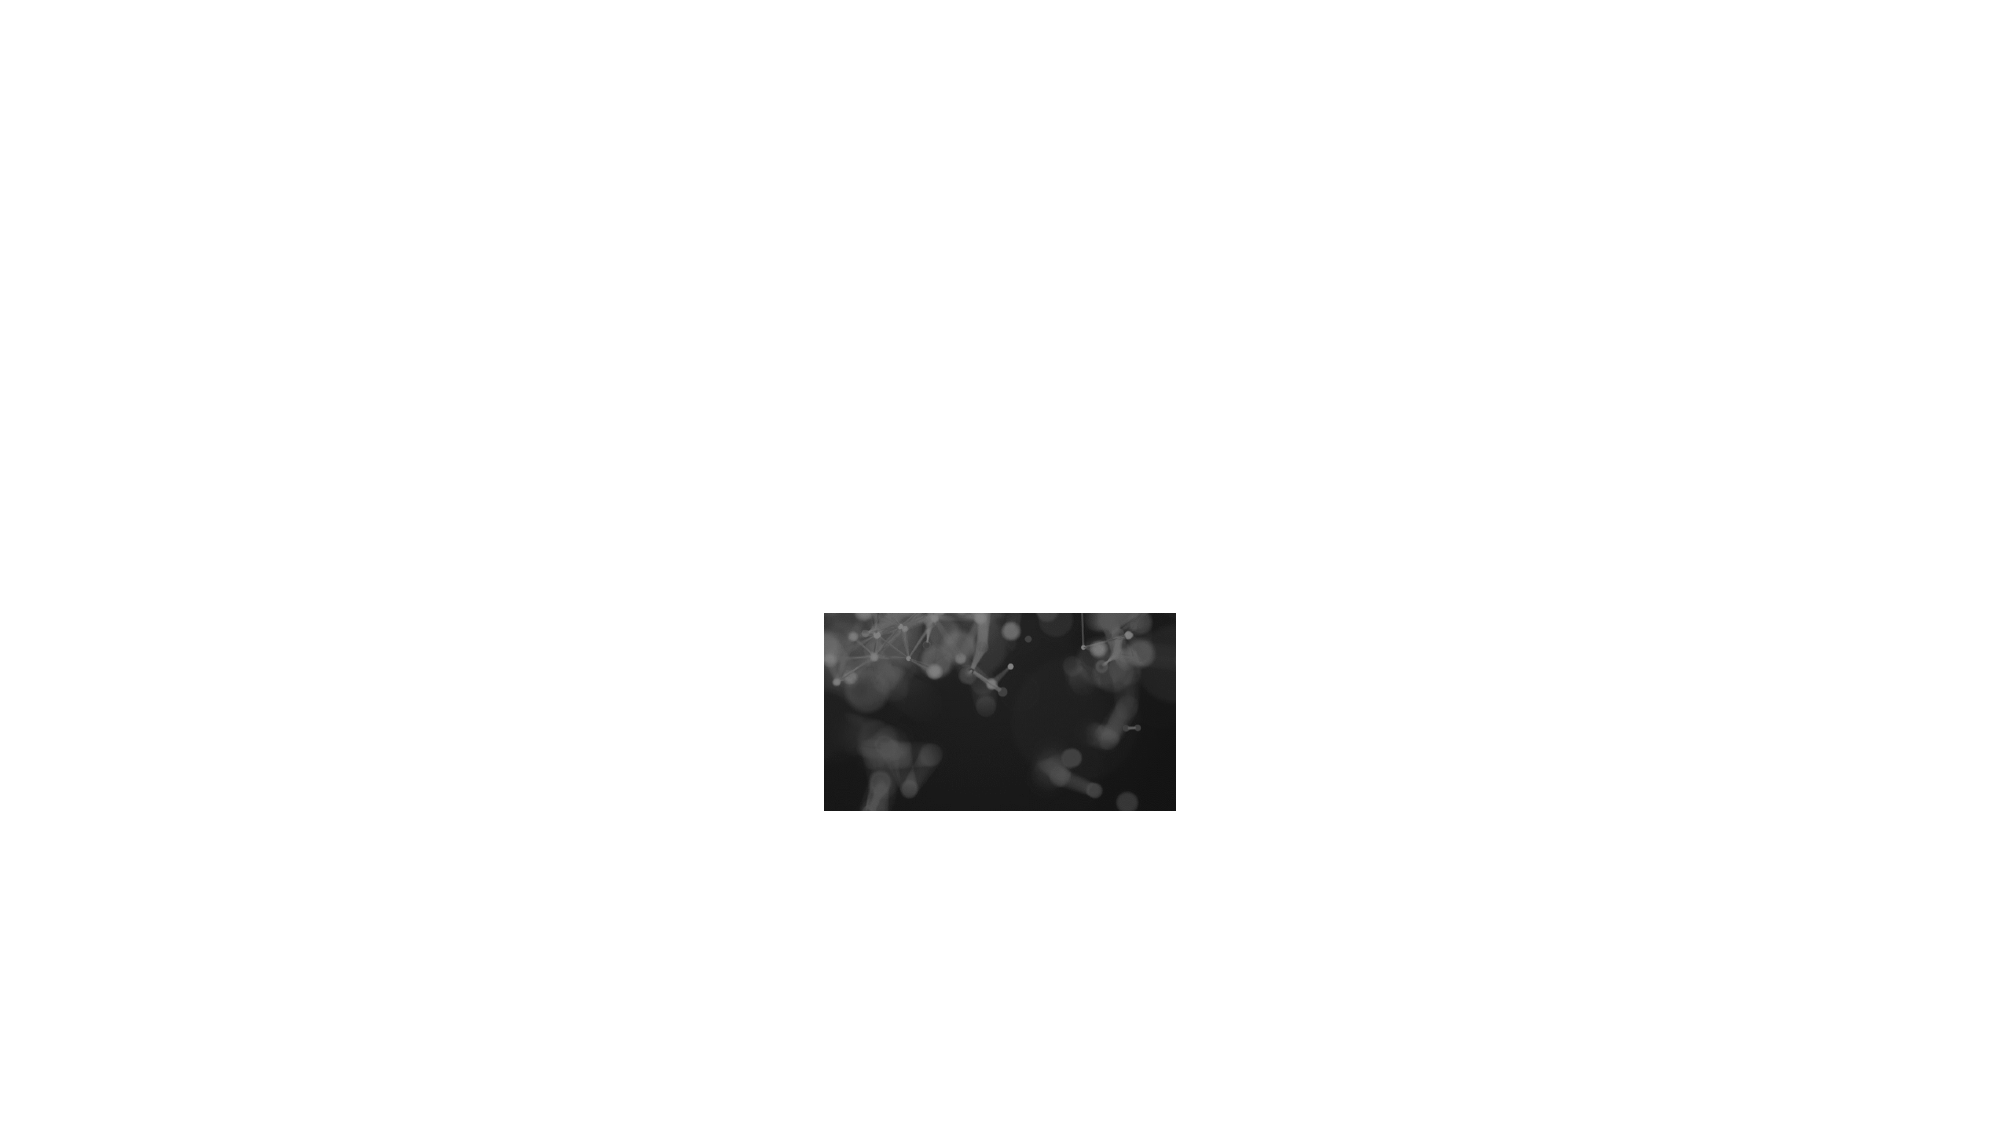

# THANK YOU
Martin Petik
279832
279832@student.calderdale.ac.uk